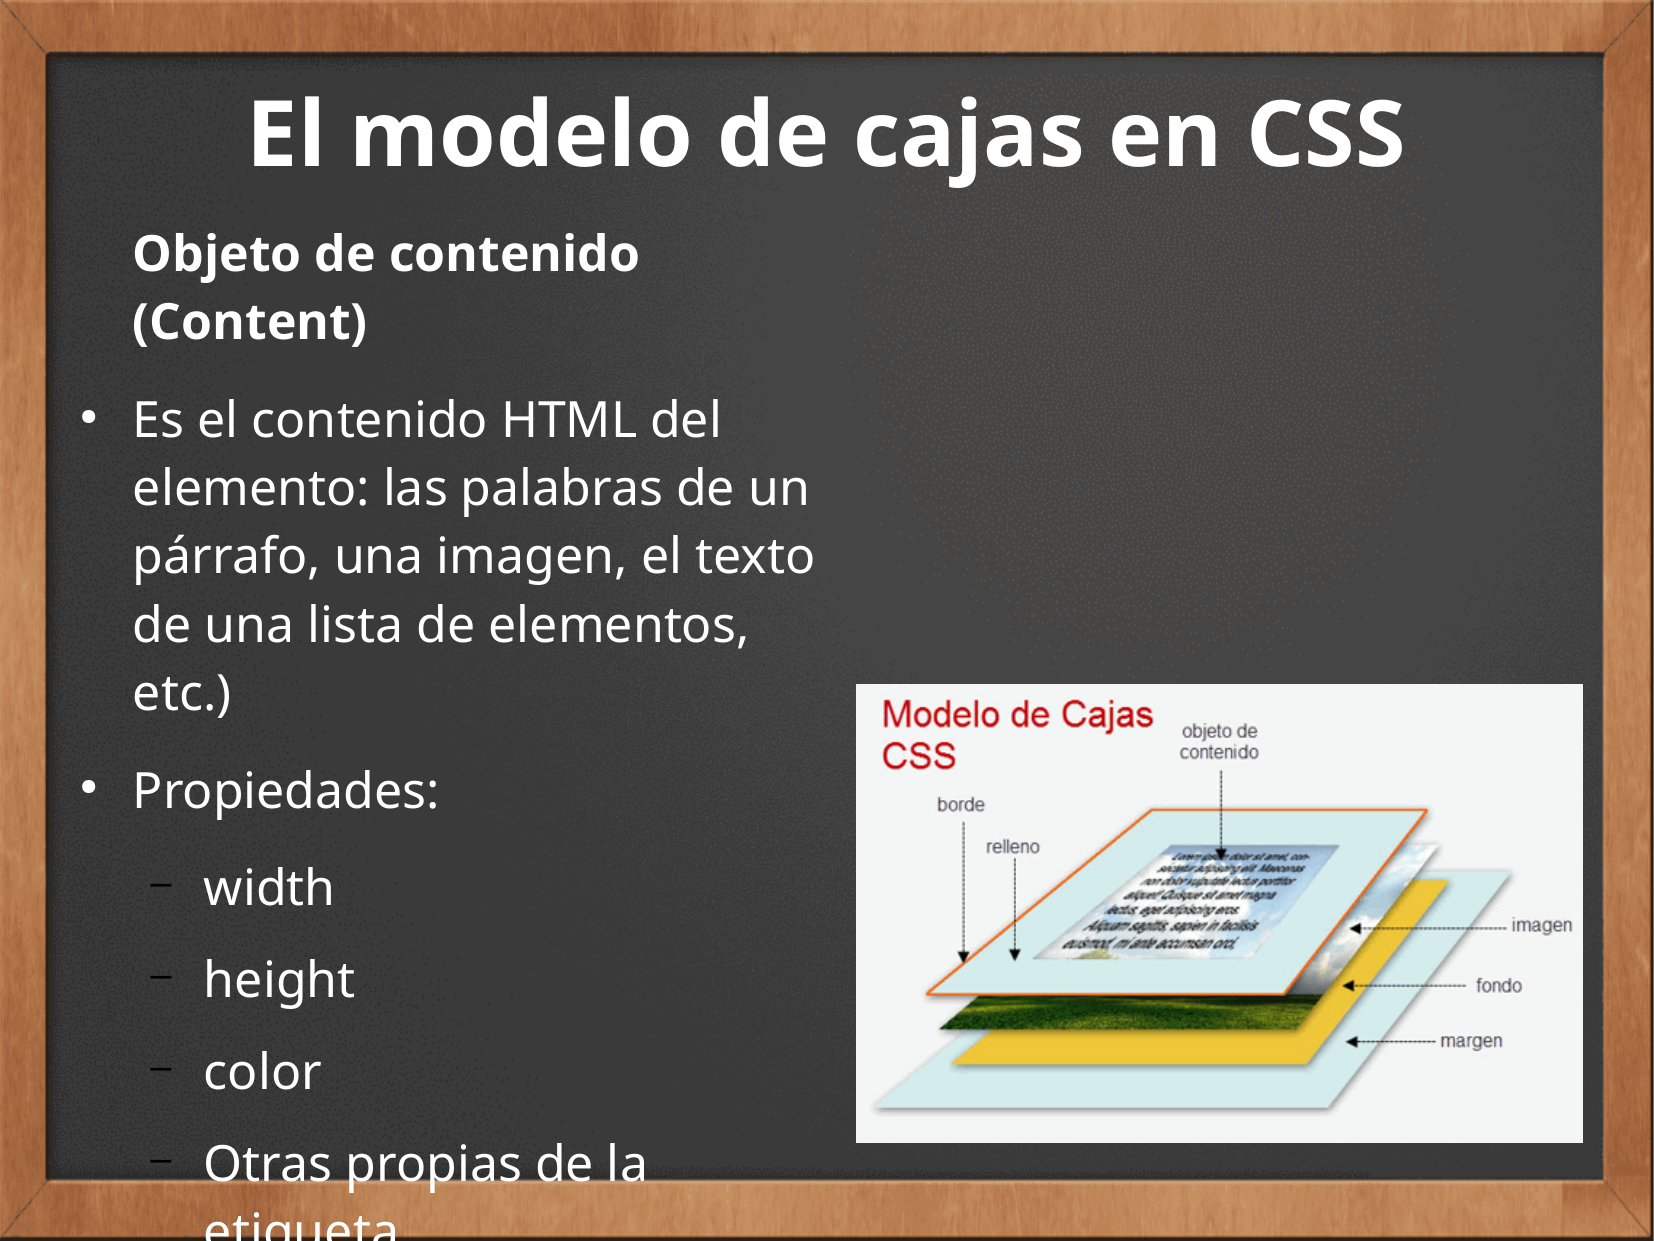

El modelo de cajas en CSS
# Objeto de contenido (Content)
Es el contenido HTML del elemento: las palabras de un párrafo, una imagen, el texto de una lista de elementos, etc.)
Propiedades:
width
height
color
Otras propias de la etiqueta